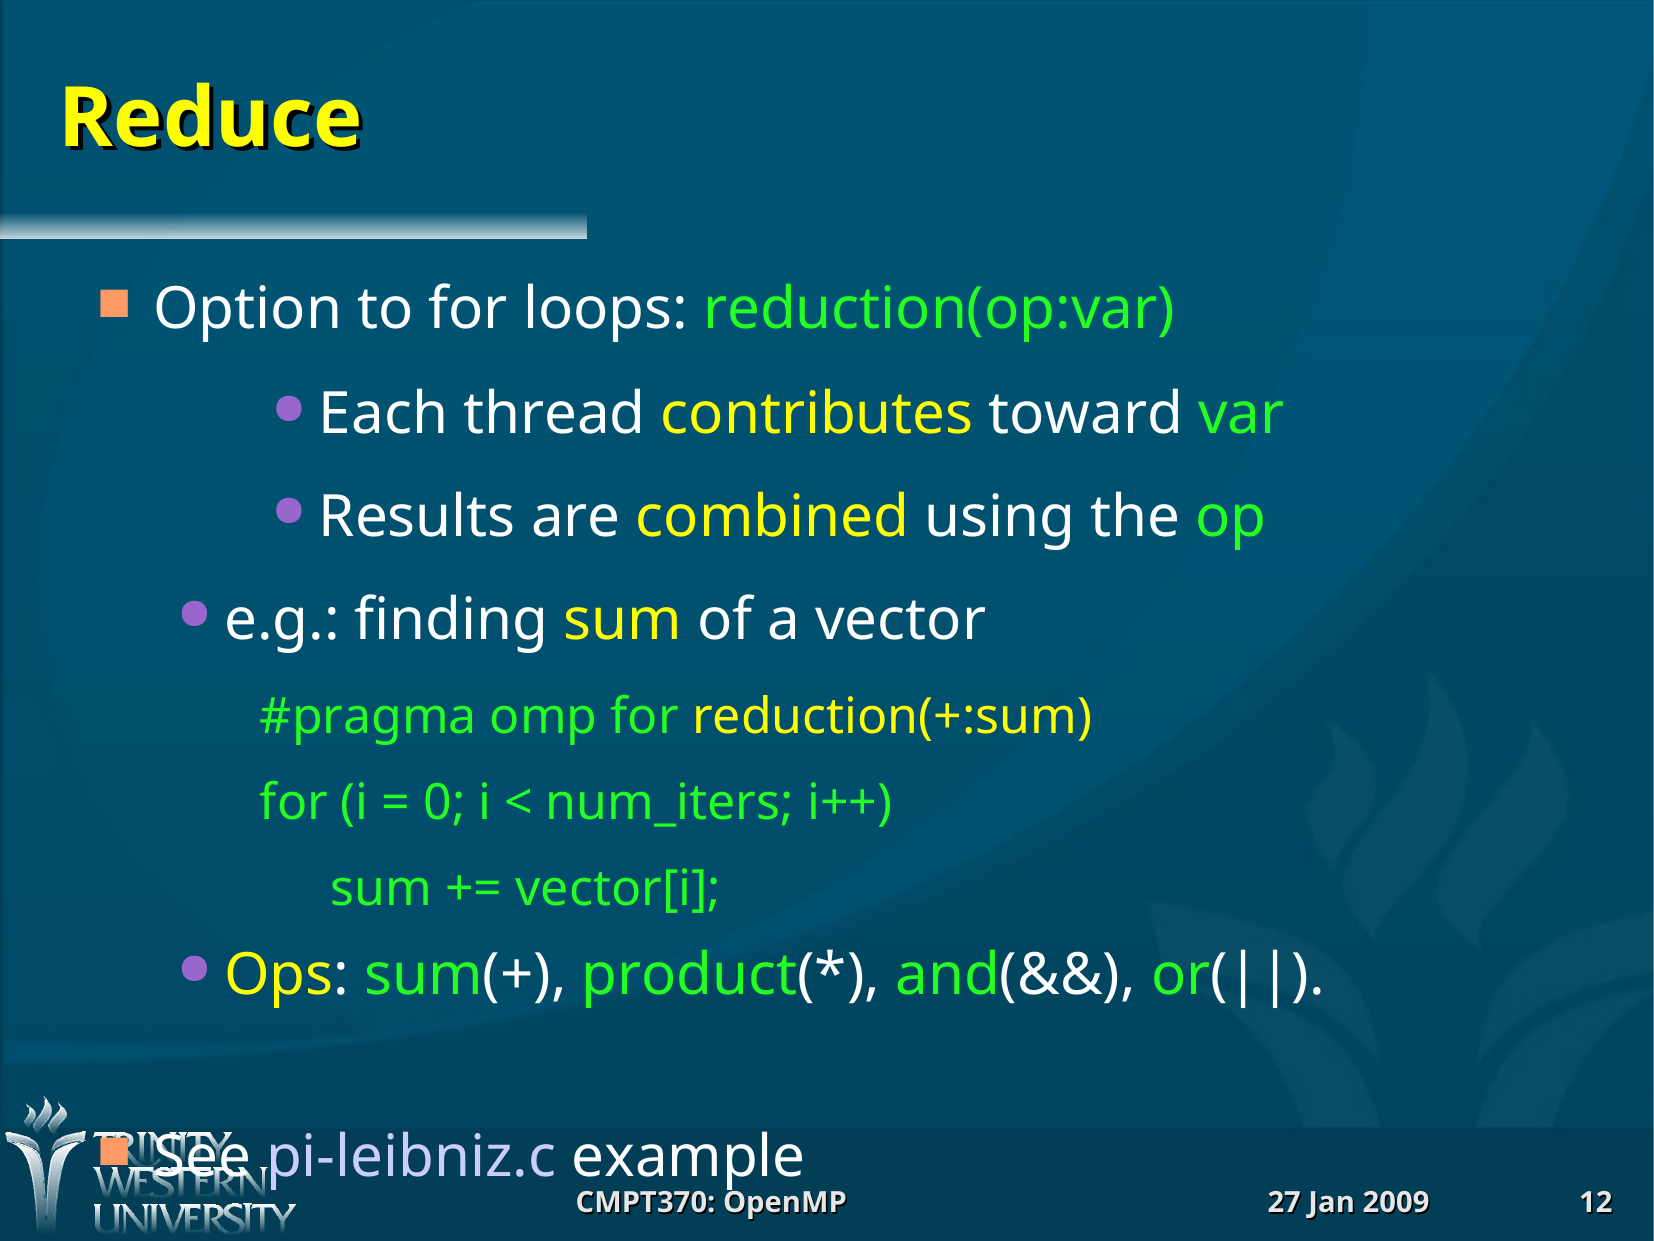

# Reduce
Option to for loops: reduction(op:var)
Each thread contributes toward var
Results are combined using the op
e.g.: finding sum of a vector
#pragma omp for reduction(+:sum)
for (i = 0; i < num_iters; i++)
sum += vector[i];
Ops: sum(+), product(*), and(&&), or(||).
See pi-leibniz.c example
CMPT370: OpenMP
27 Jan 2009
12